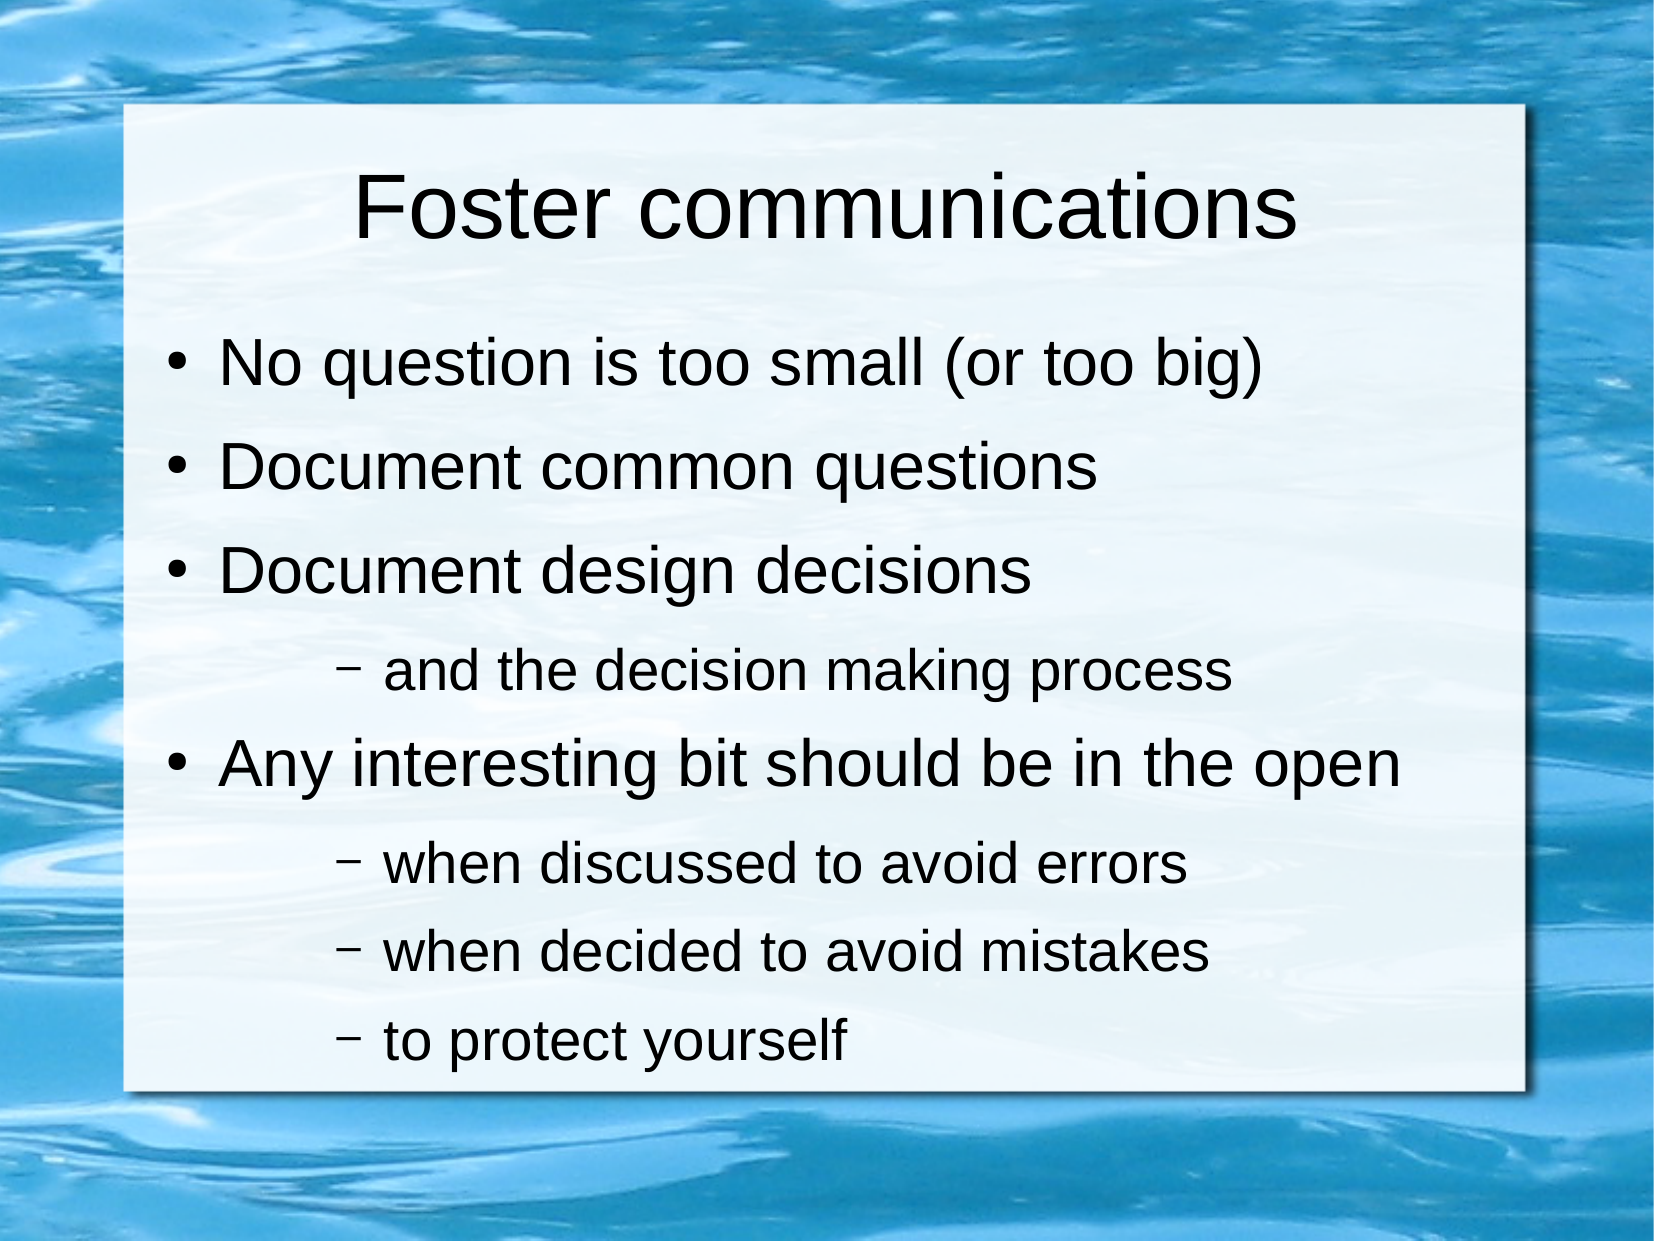

# Foster communications
No question is too small (or too big)
Document common questions
Document design decisions
and the decision making process
Any interesting bit should be in the open
when discussed to avoid errors
when decided to avoid mistakes
to protect yourself